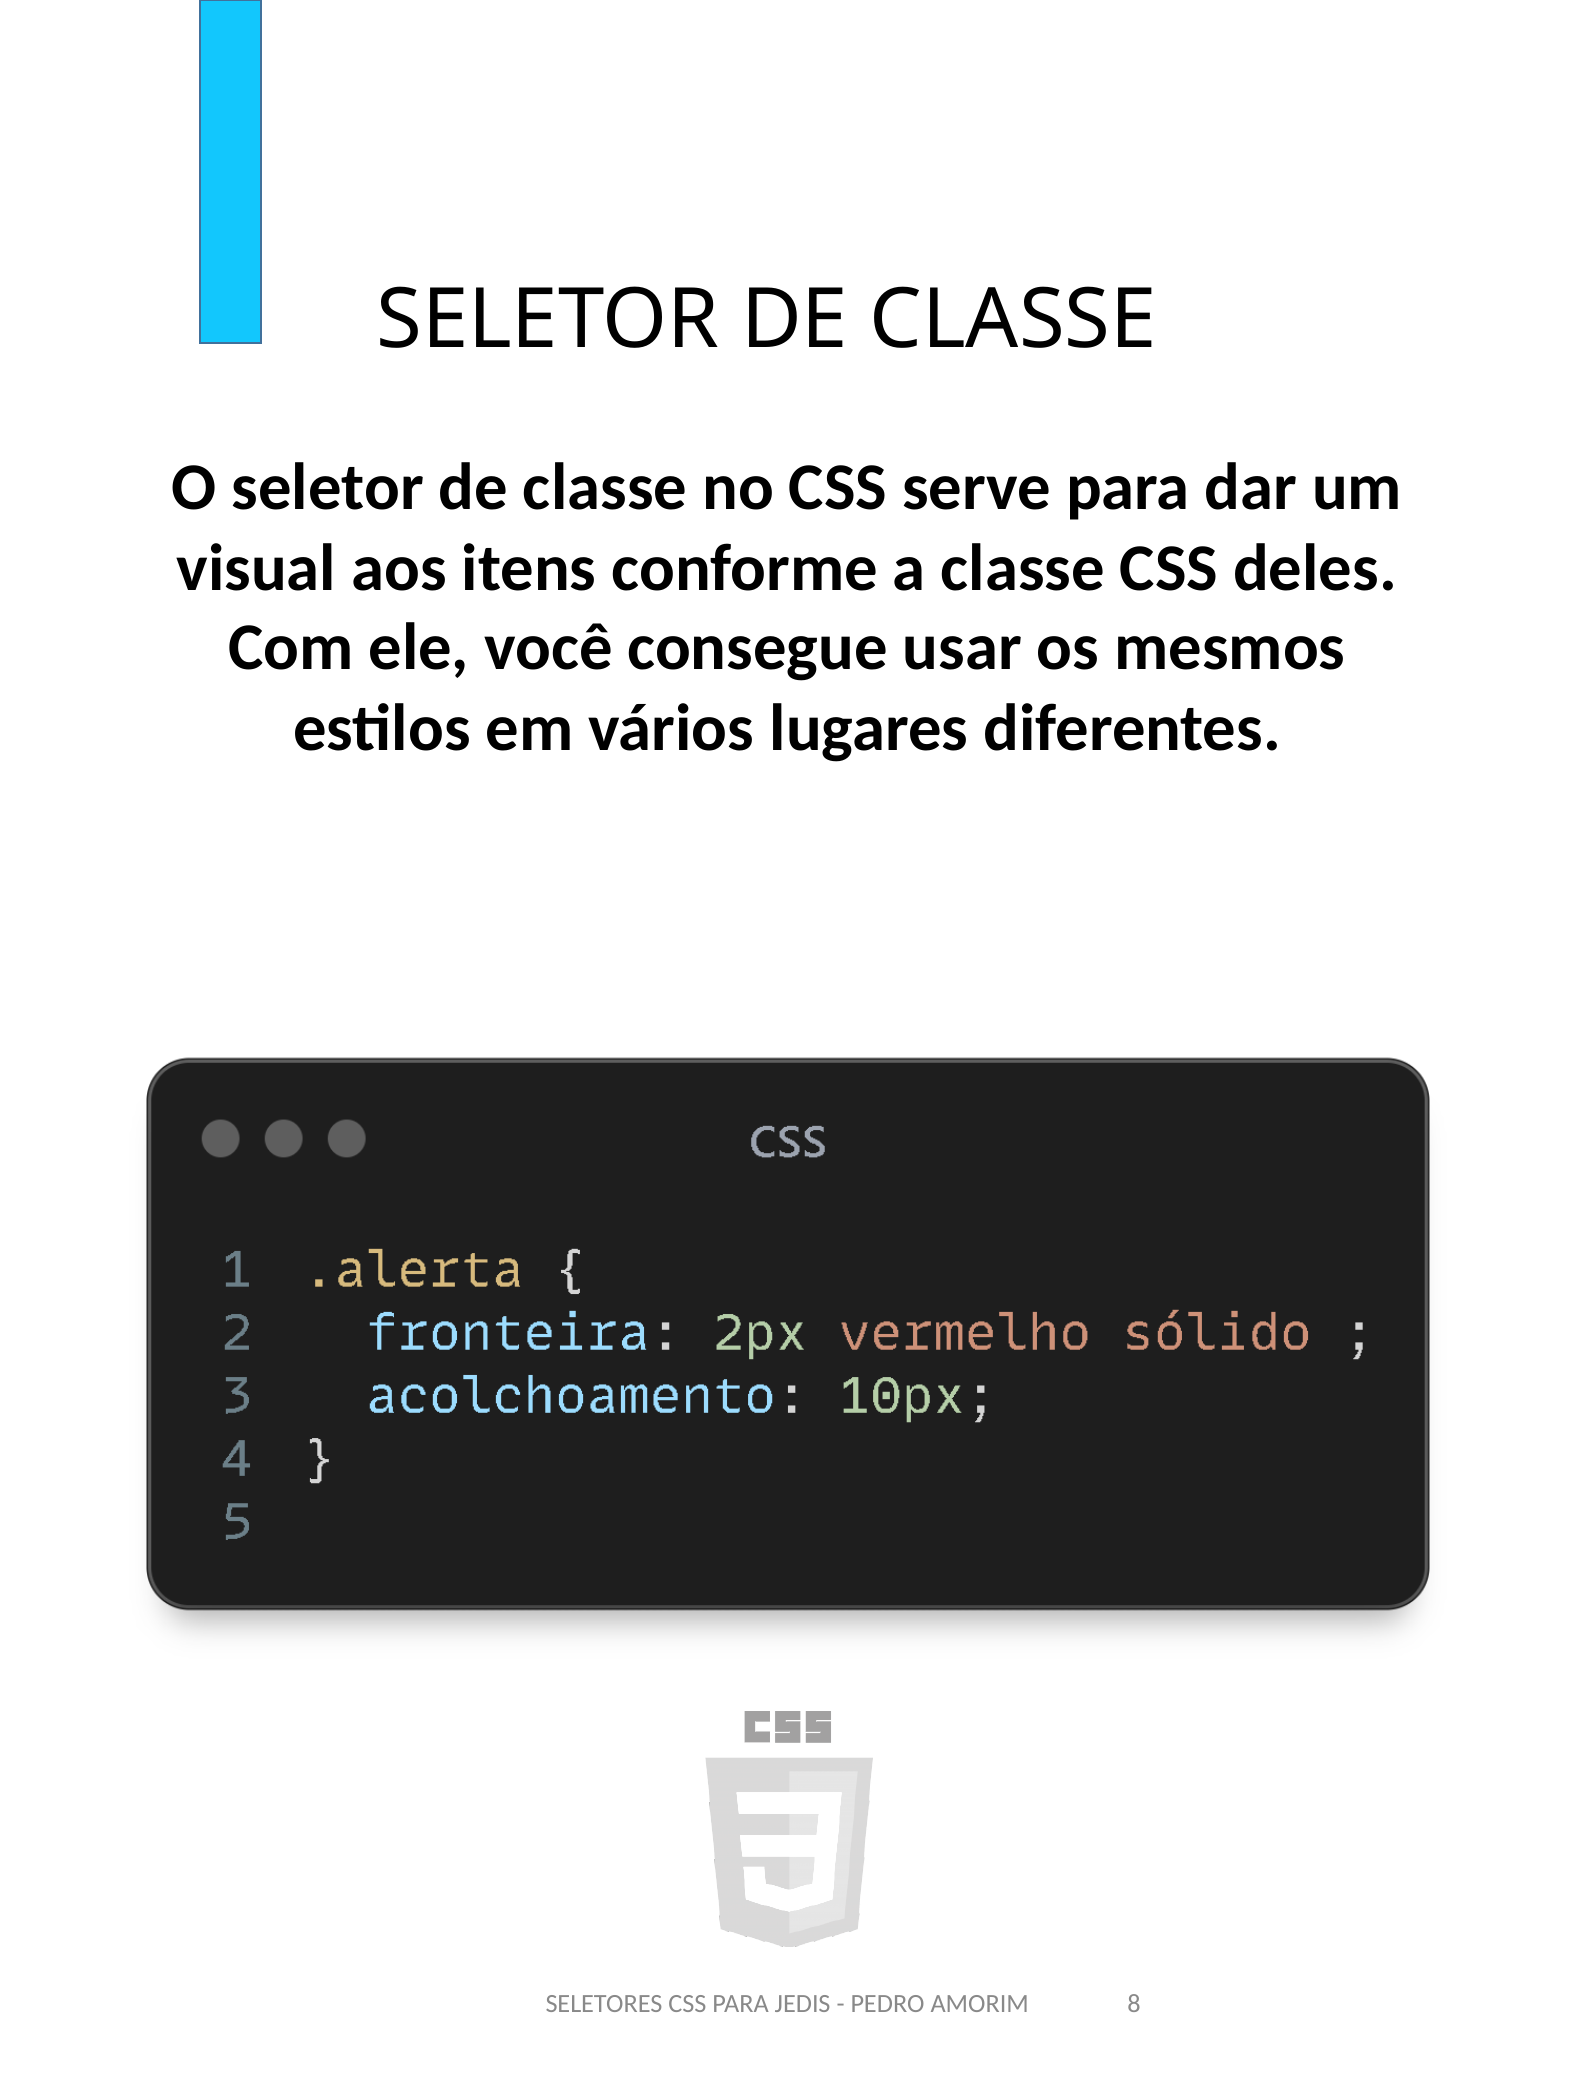

SELETOR DE CLASSE
O seletor de classe no CSS serve para dar um visual aos itens conforme a classe CSS deles. Com ele, você consegue usar os mesmos estilos em vários lugares diferentes.
SELETORES CSS PARA JEDIS - PEDRO AMORIM